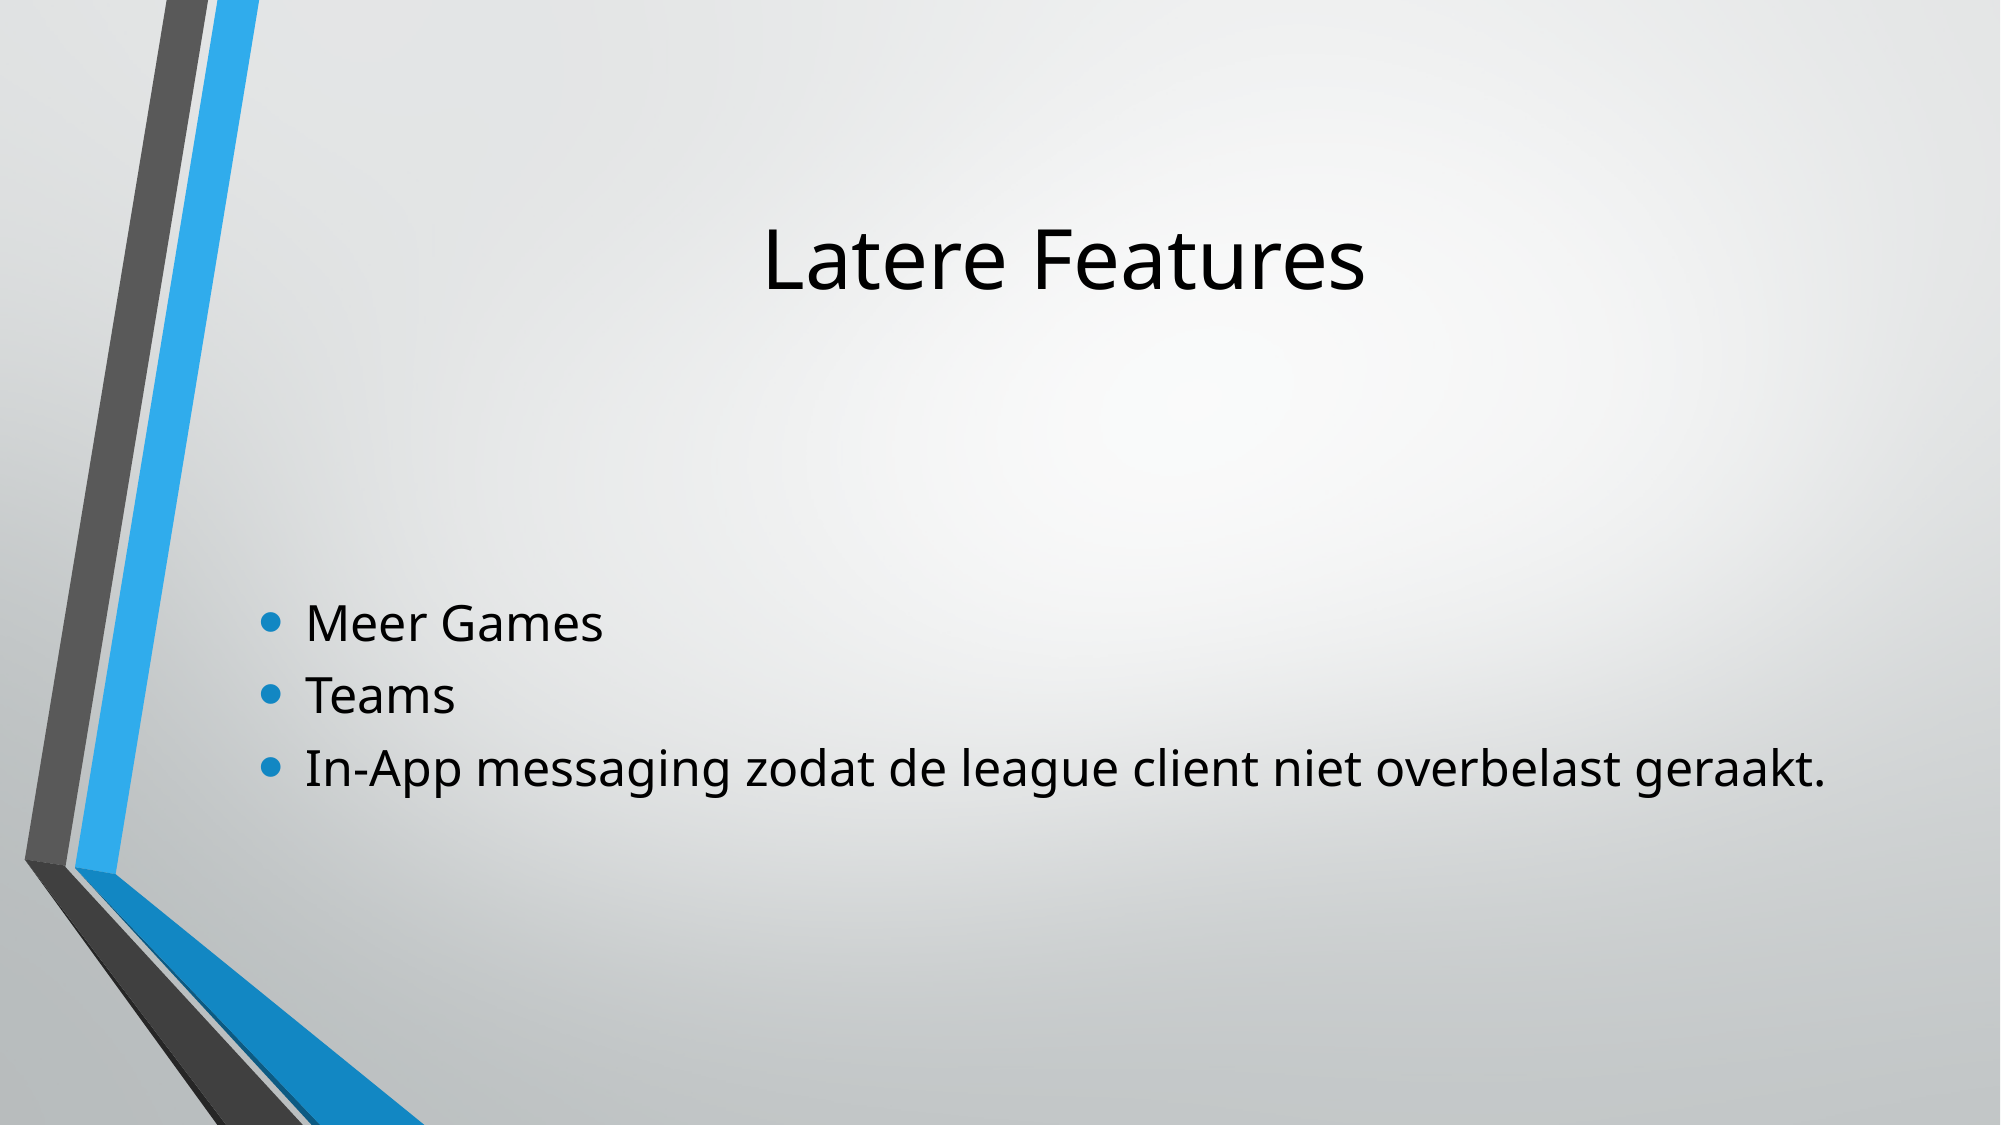

# Latere Features
Meer Games
Teams
In-App messaging zodat de league client niet overbelast geraakt.